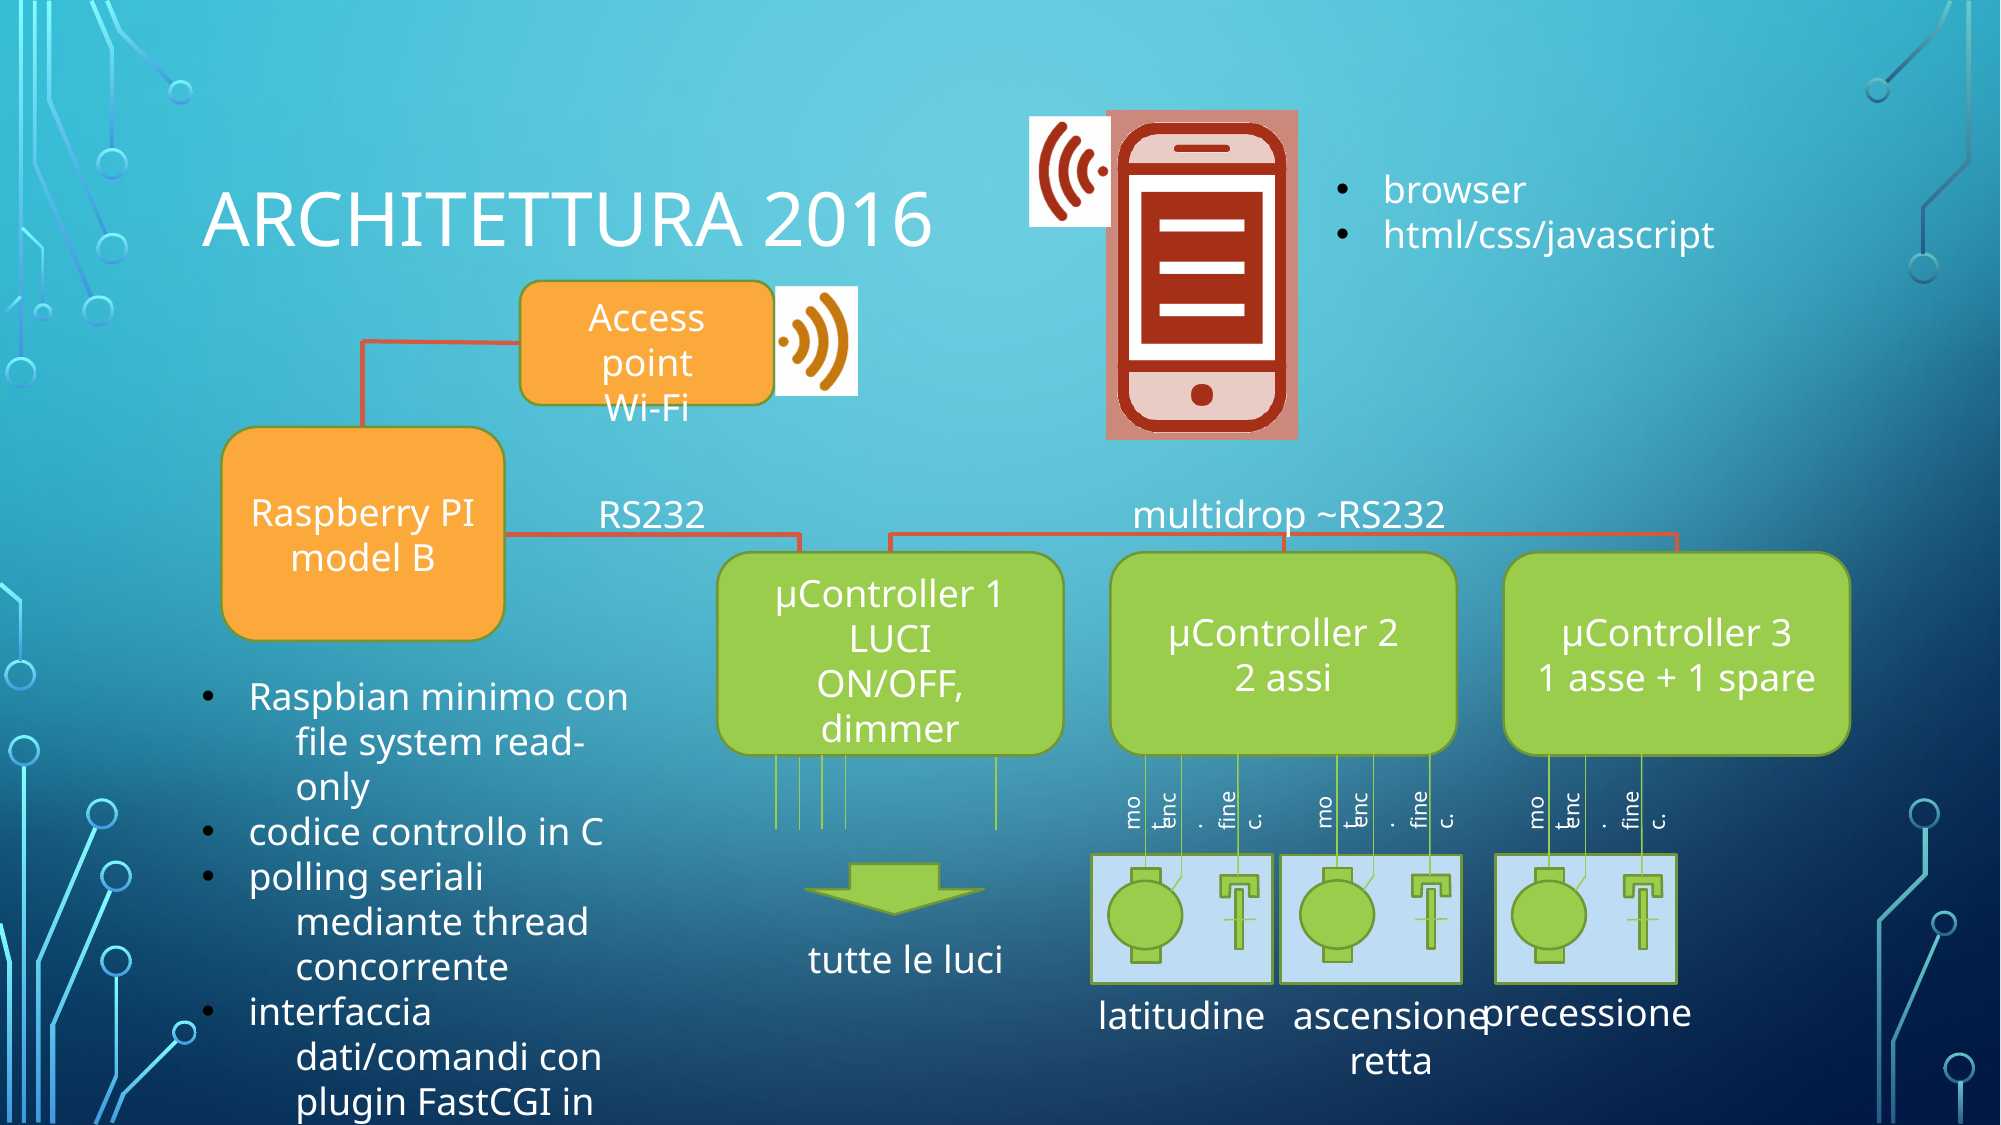

# Architettura 2016
browser
html/css/javascript
Access point
Wi-Fi
Raspberry PI
model B
RS232
multidrop ~RS232
µController 1
LUCI
ON/OFF, dimmer
µController 2
2 assi
µController 3
1 asse + 1 spare
Raspbian minimo con file system read-only
codice controllo in C
polling seriali mediante thread concorrente
interfaccia dati/comandi con plugin FastCGI in lighttpd
fine c.
enc.
mot.
fine c.
enc.
mot.
fine c.
enc.
mot.
tutte le luci
precessione
latitudine
ascensione
retta